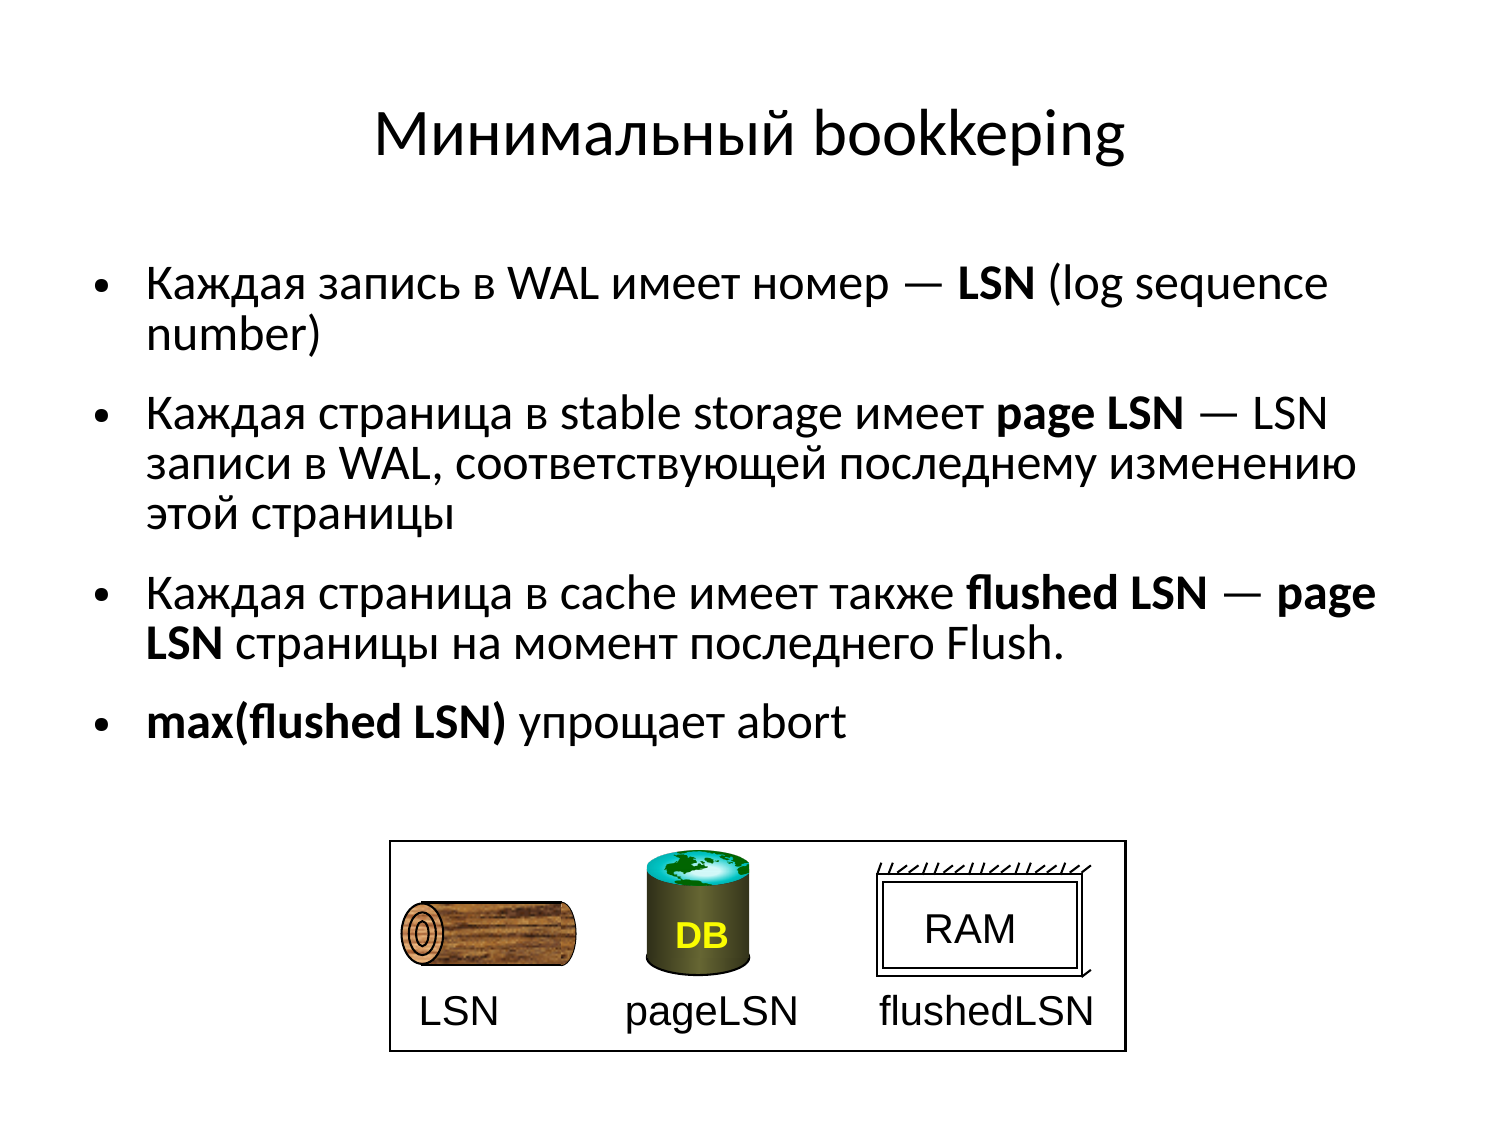

# Минимальный bookkeping
Каждая запись в WAL имеет номер — LSN (log sequence number)
Каждая страница в stable storage имеет page LSN — LSN записи в WAL, соответствующей последнему изменению этой страницы
Каждая страница в cache имеет также flushed LSN — page LSN страницы на момент последнего Flush.
max(flushed LSN) упрощает abort
RAM
DB
LSN
pageLSN
flushedLSN